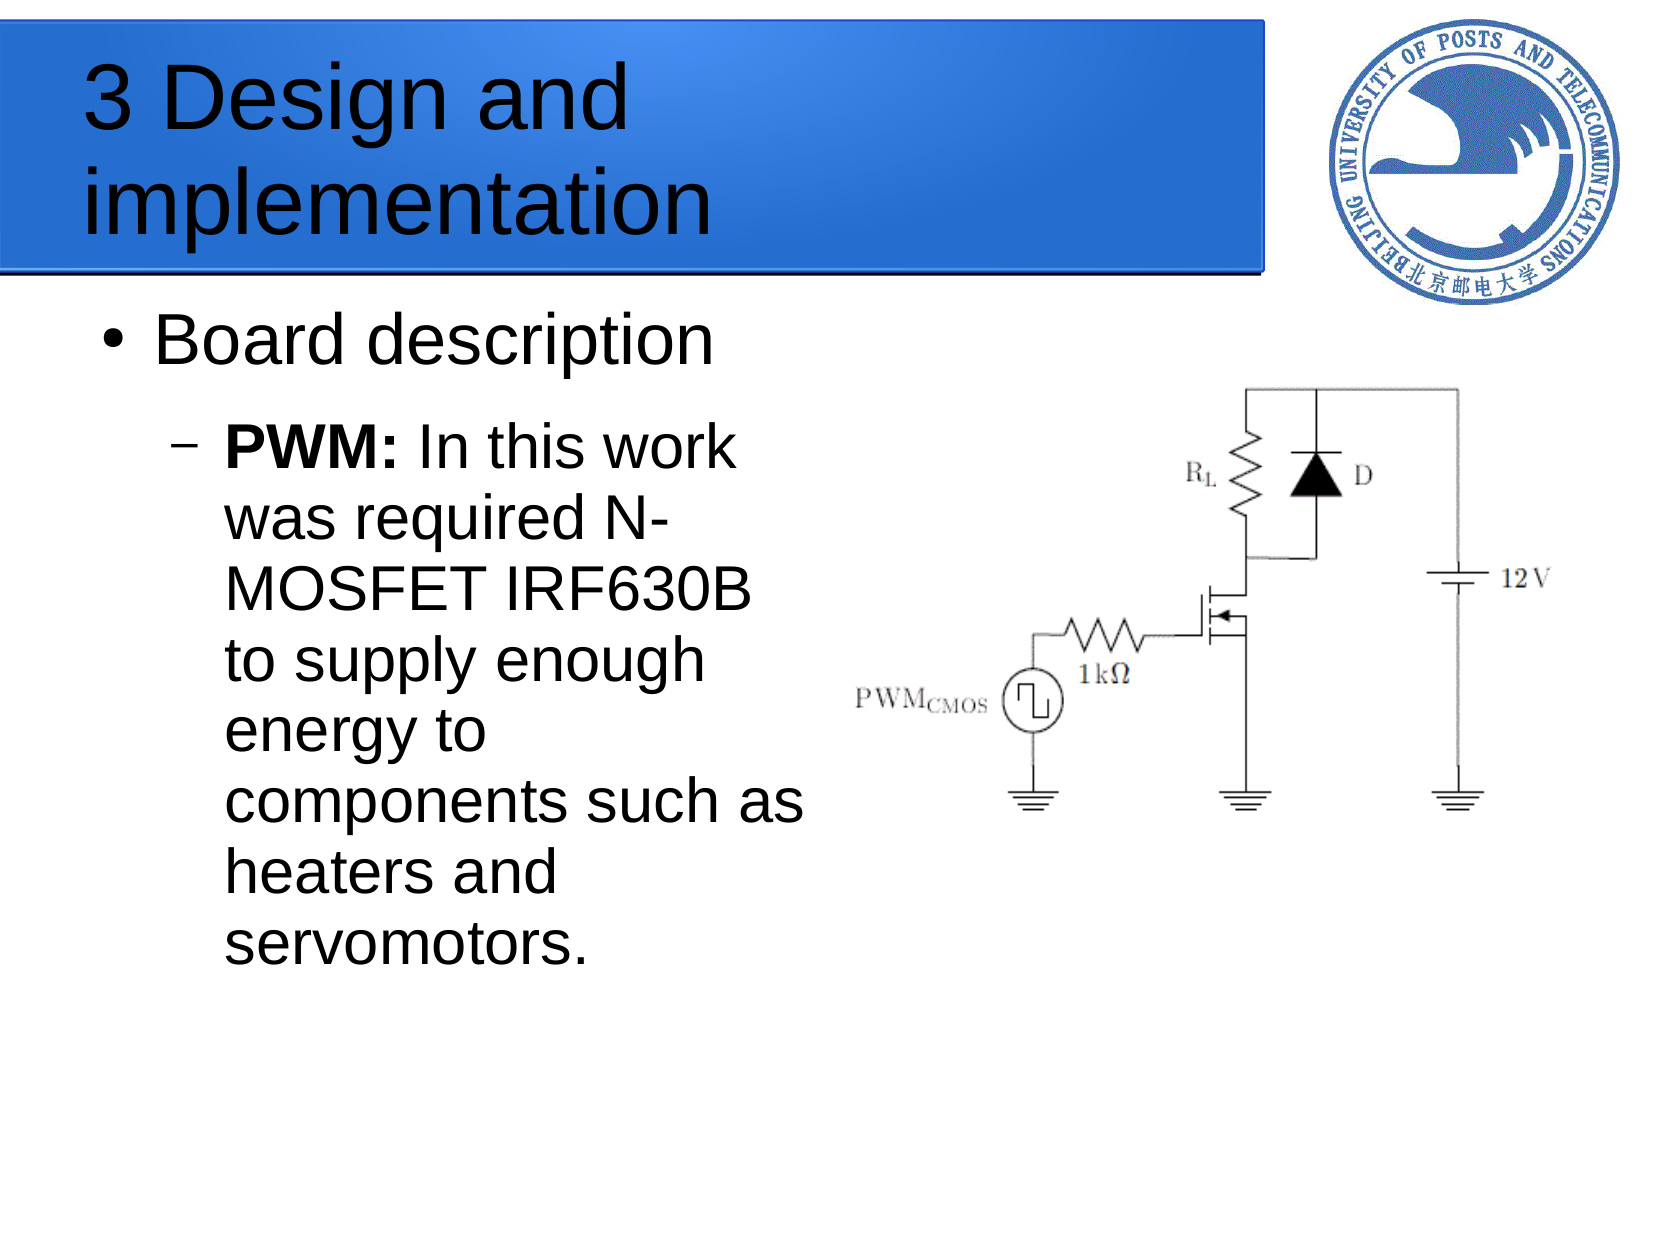

# 3 Design and implementation
Board description
PWM: In this work was required N-MOSFET IRF630B to supply enough energy to components such as heaters and servomotors.